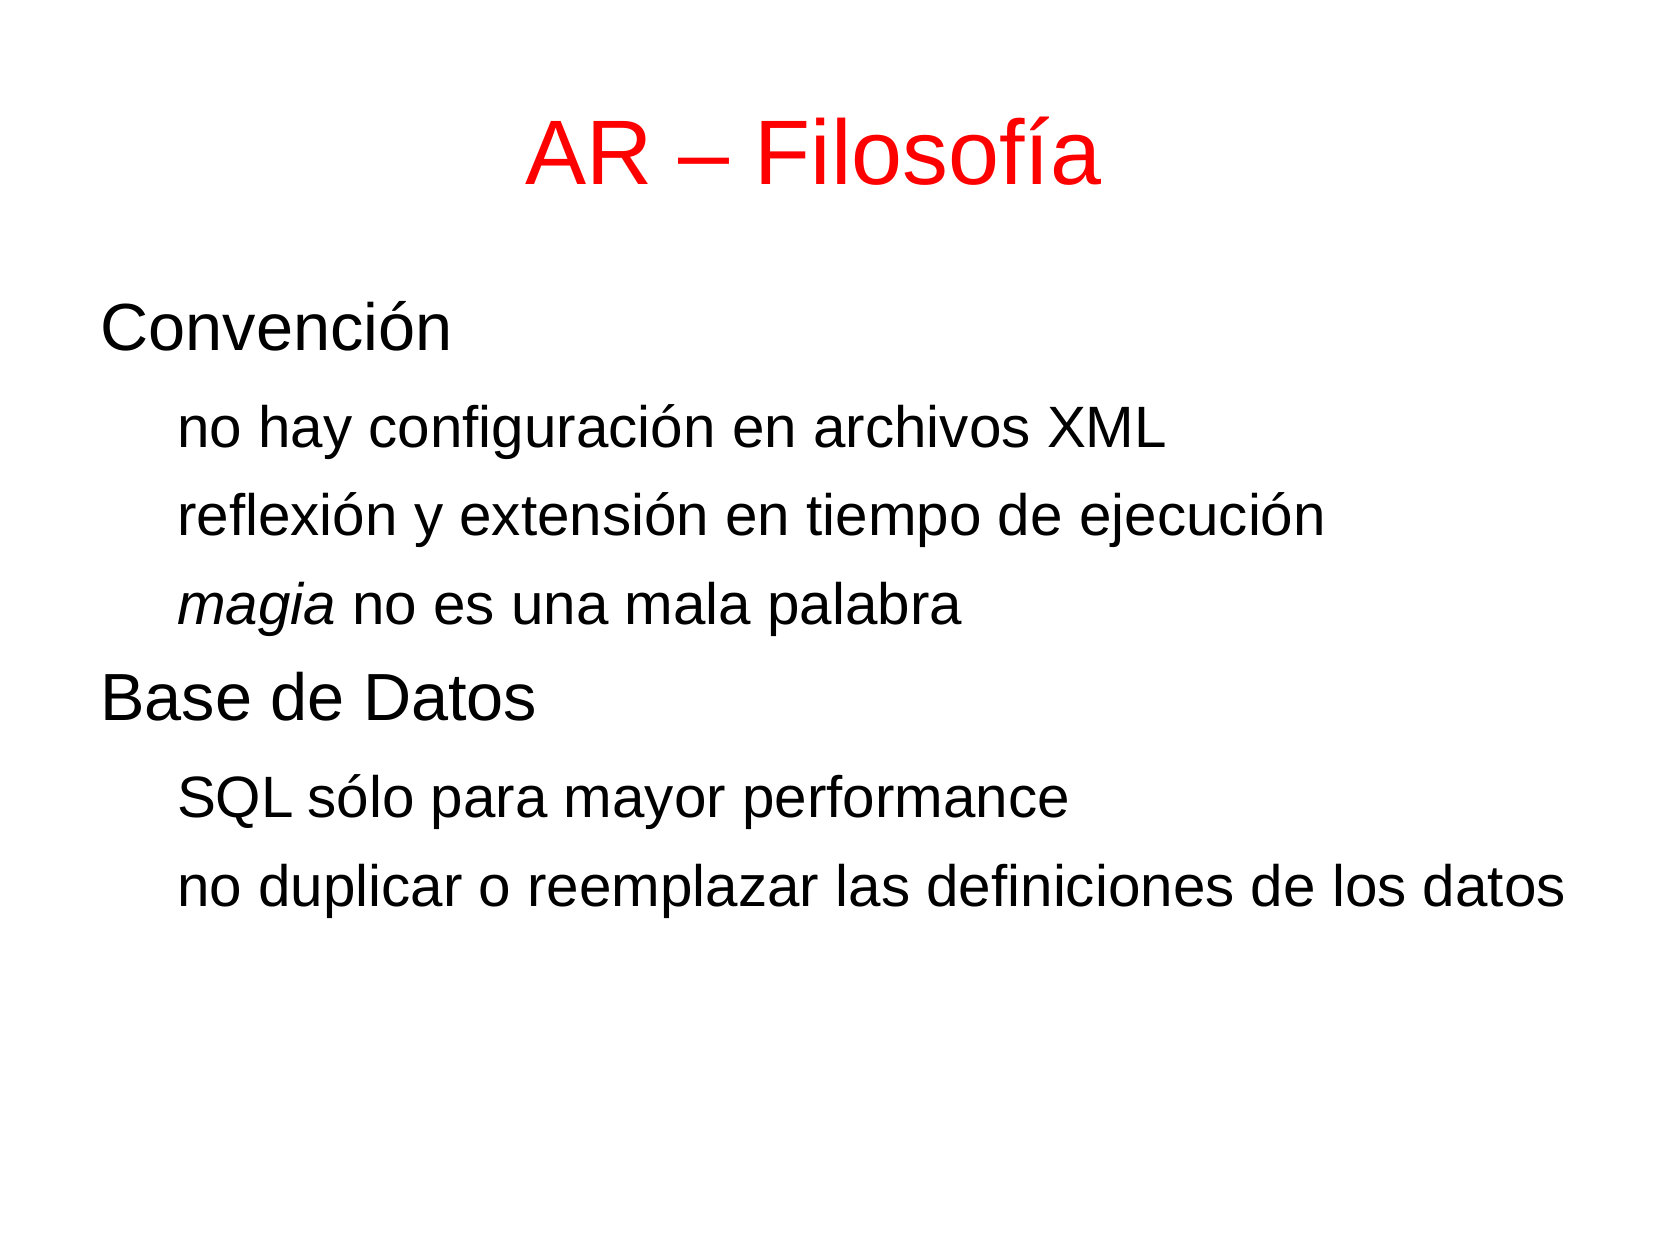

# AR – Filosofía
Convención
no hay configuración en archivos XML
reflexión y extensión en tiempo de ejecución
magia no es una mala palabra
Base de Datos
SQL sólo para mayor performance
no duplicar o reemplazar las definiciones de los datos